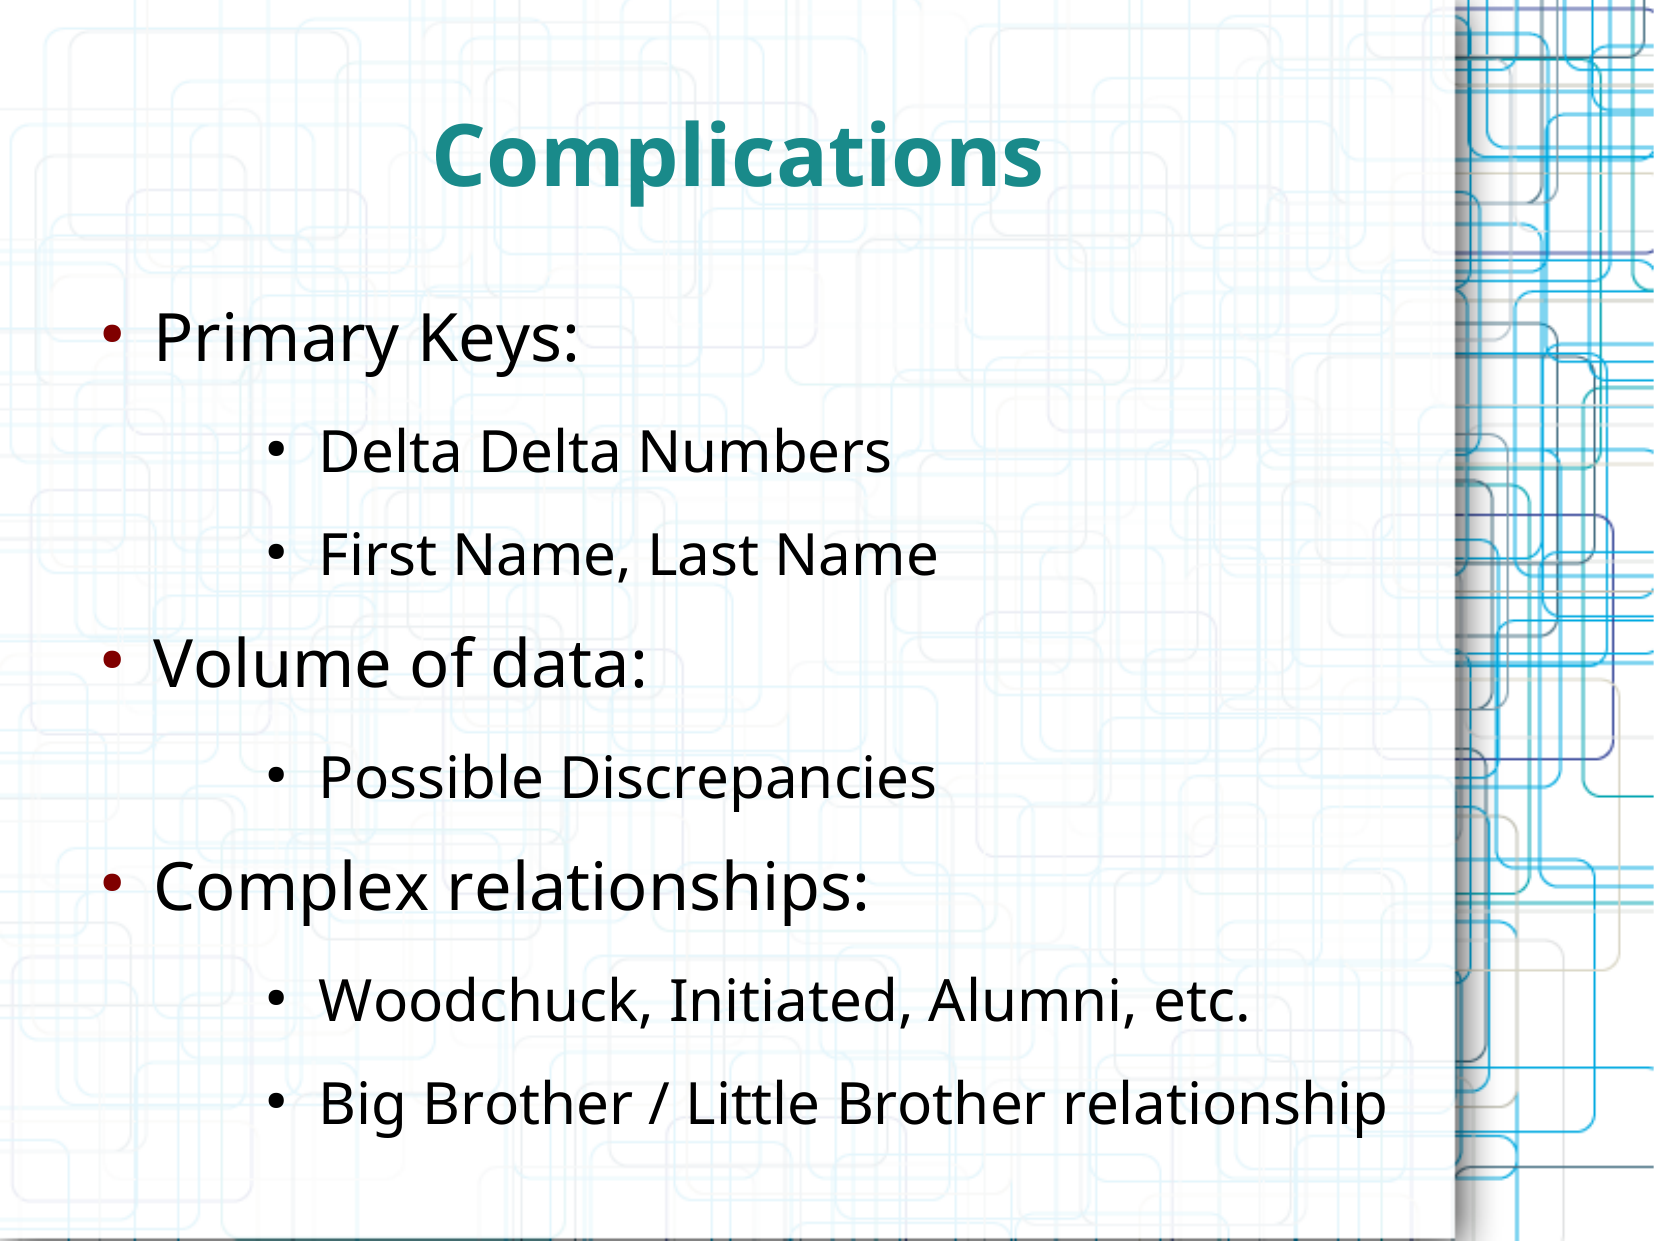

# Complications
Primary Keys:
Delta Delta Numbers
First Name, Last Name
Volume of data:
Possible Discrepancies
Complex relationships:
Woodchuck, Initiated, Alumni, etc.
Big Brother / Little Brother relationship